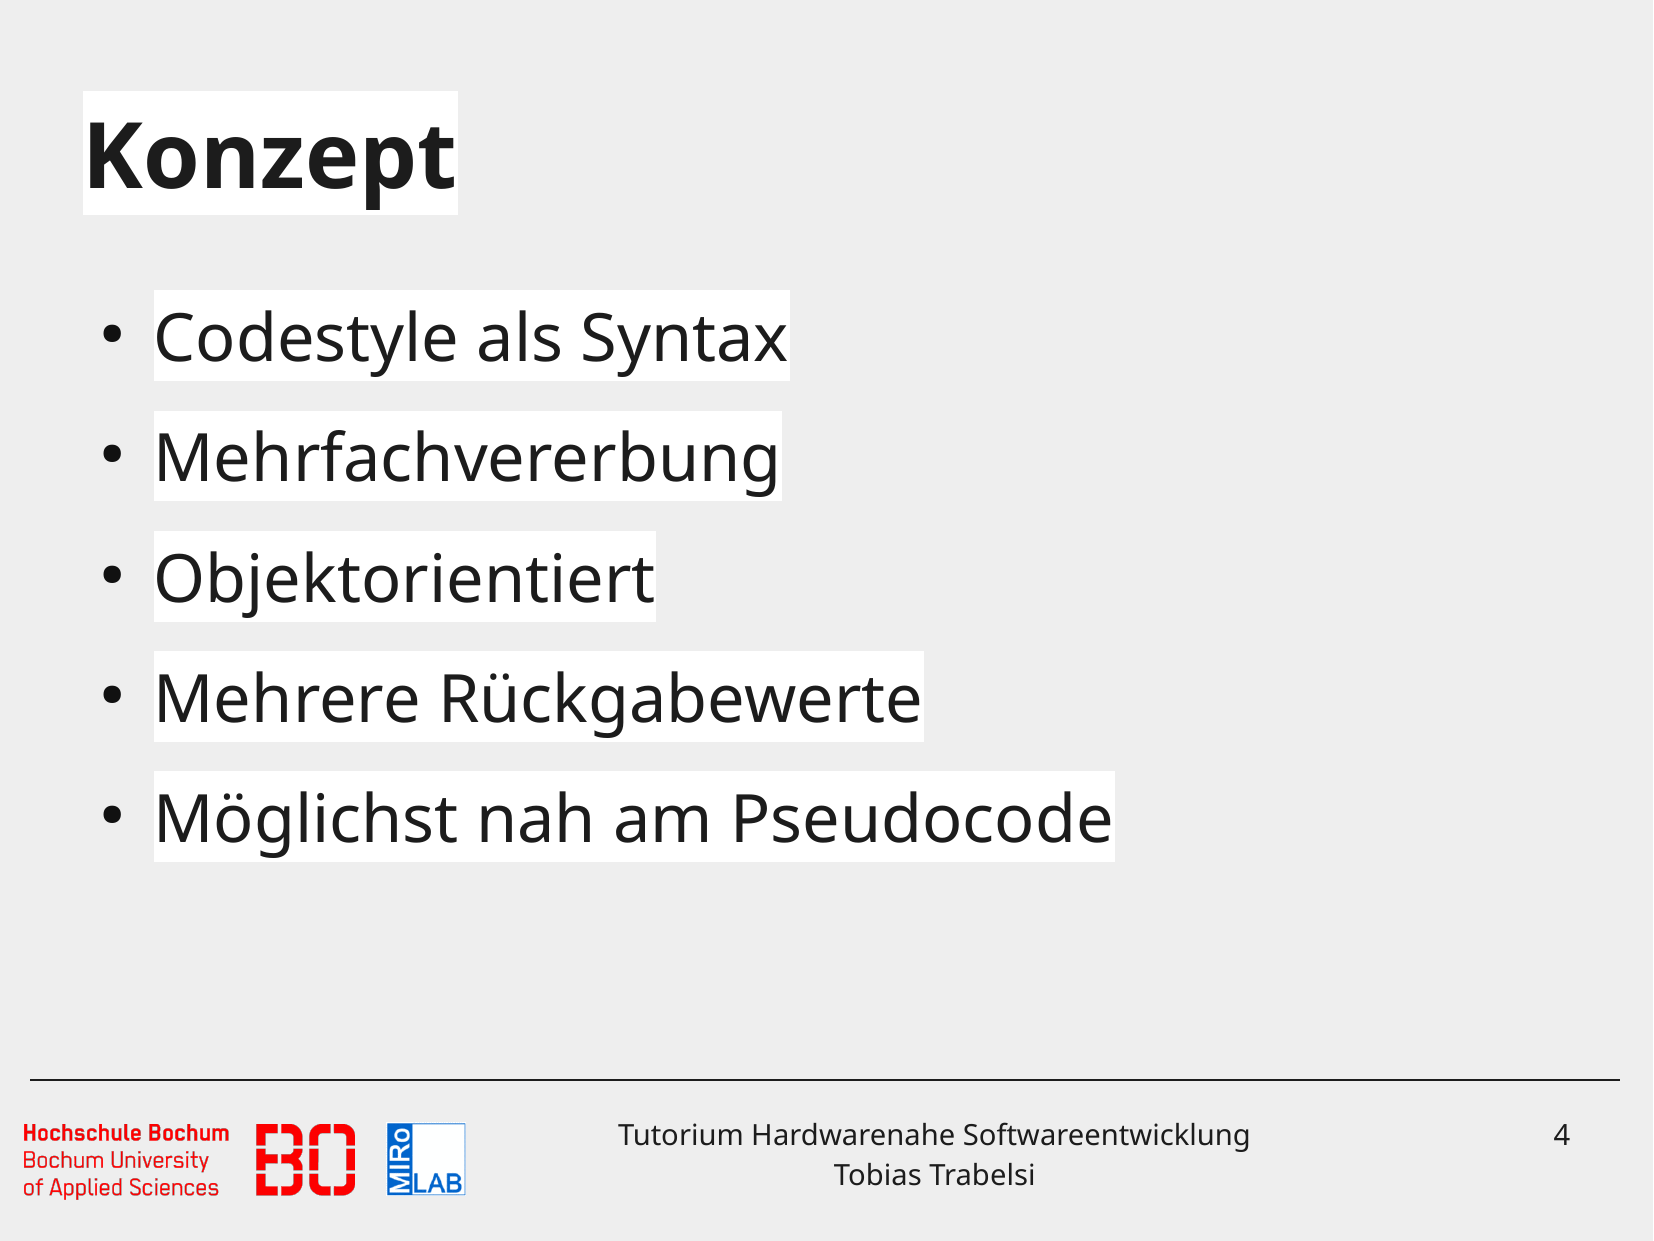

# Konzept
Codestyle als Syntax
Mehrfachvererbung
Objektorientiert
Mehrere Rückgabewerte
Möglichst nah am Pseudocode
Vanessa Böhrk - Tutorium Hardwarenahe Softwareentwicklung
4